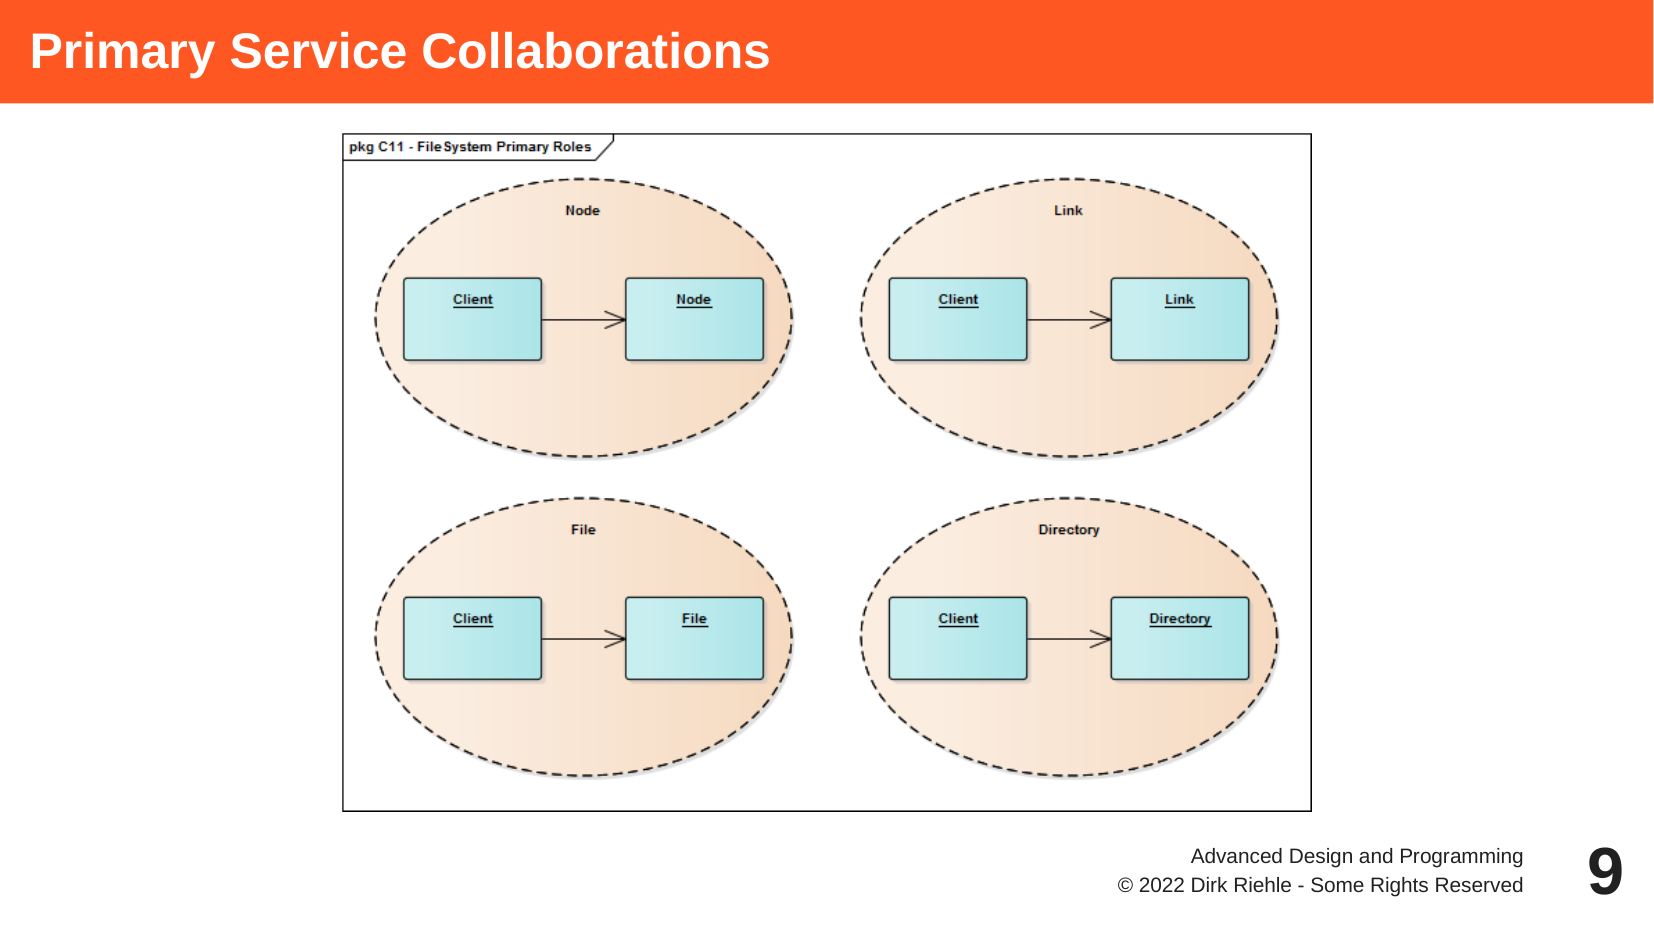

# Primary Service Collaborations
Advanced Design and Programming
9
© 2022 Dirk Riehle - Some Rights Reserved